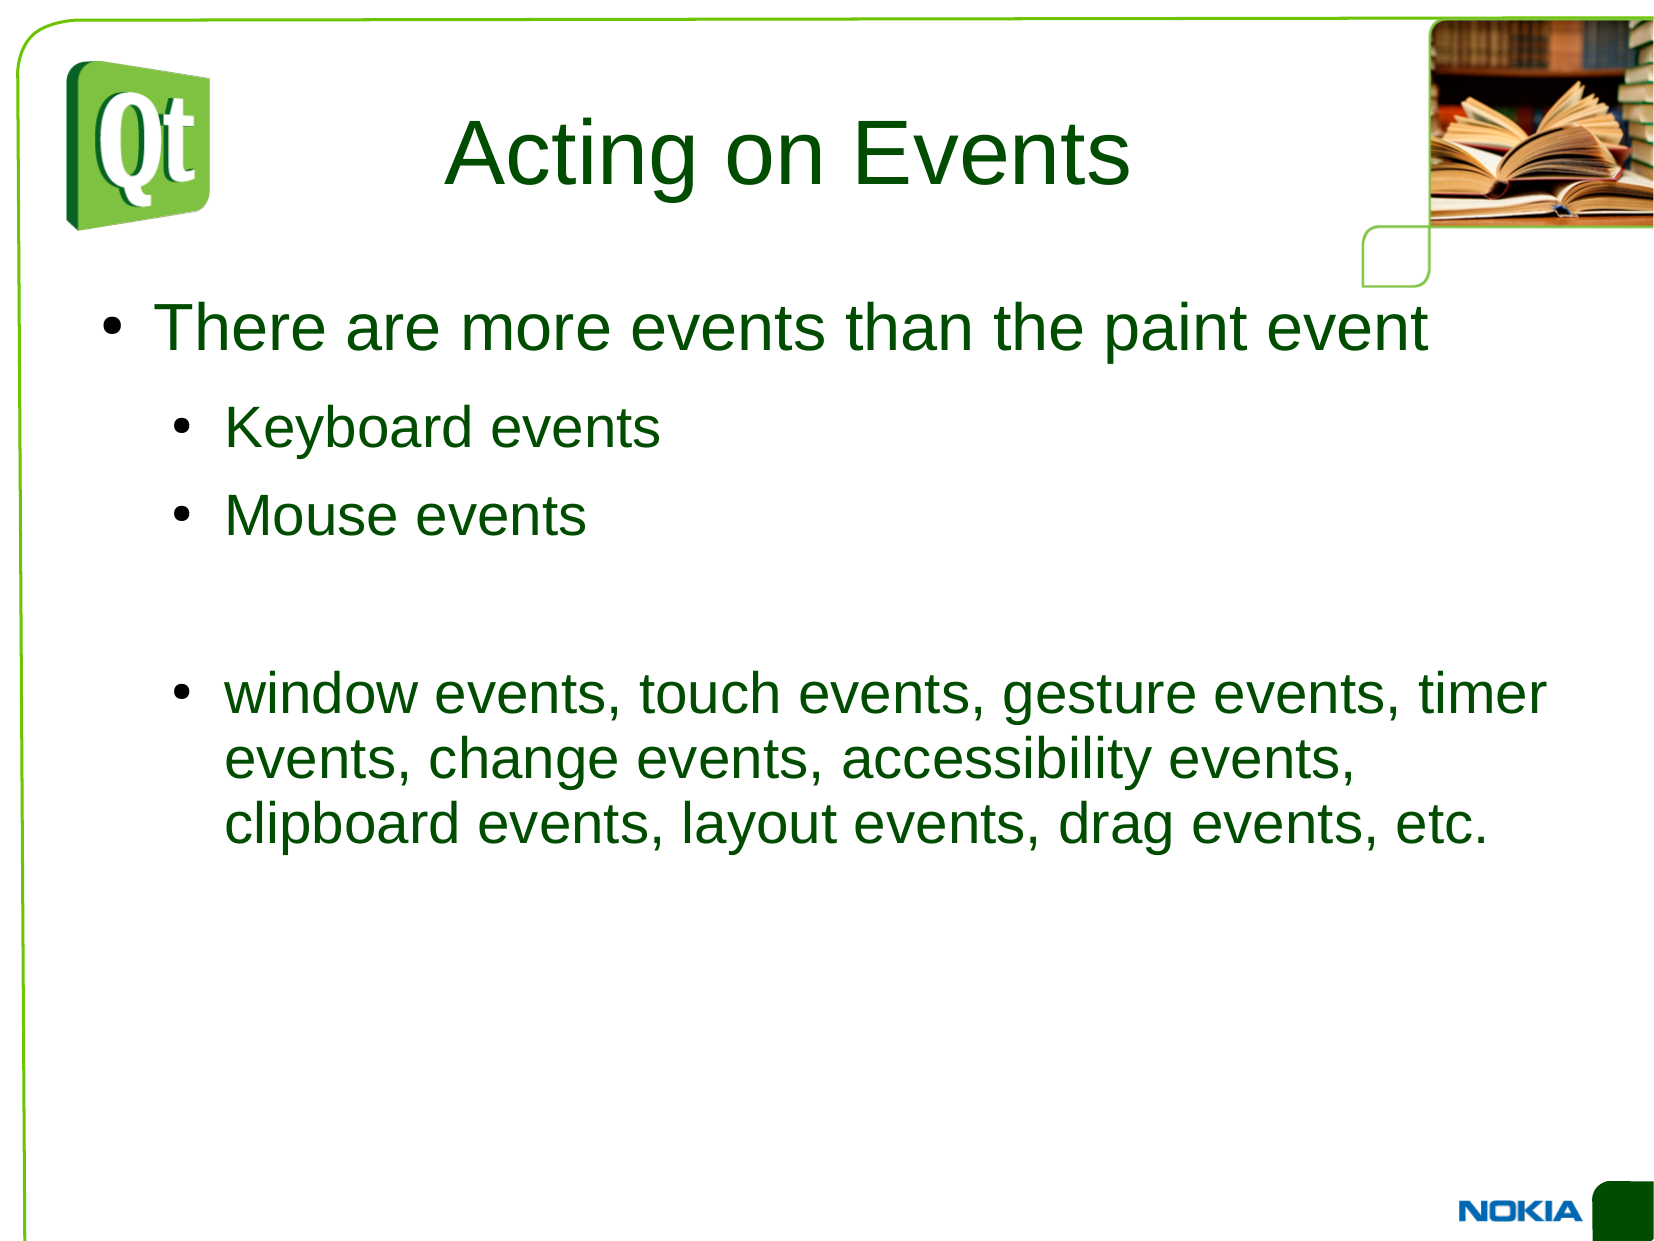

# Acting on Events
There are more events than the paint event
Keyboard events
Mouse events
window events, touch events, gesture events, timer events, change events, accessibility events, clipboard events, layout events, drag events, etc.